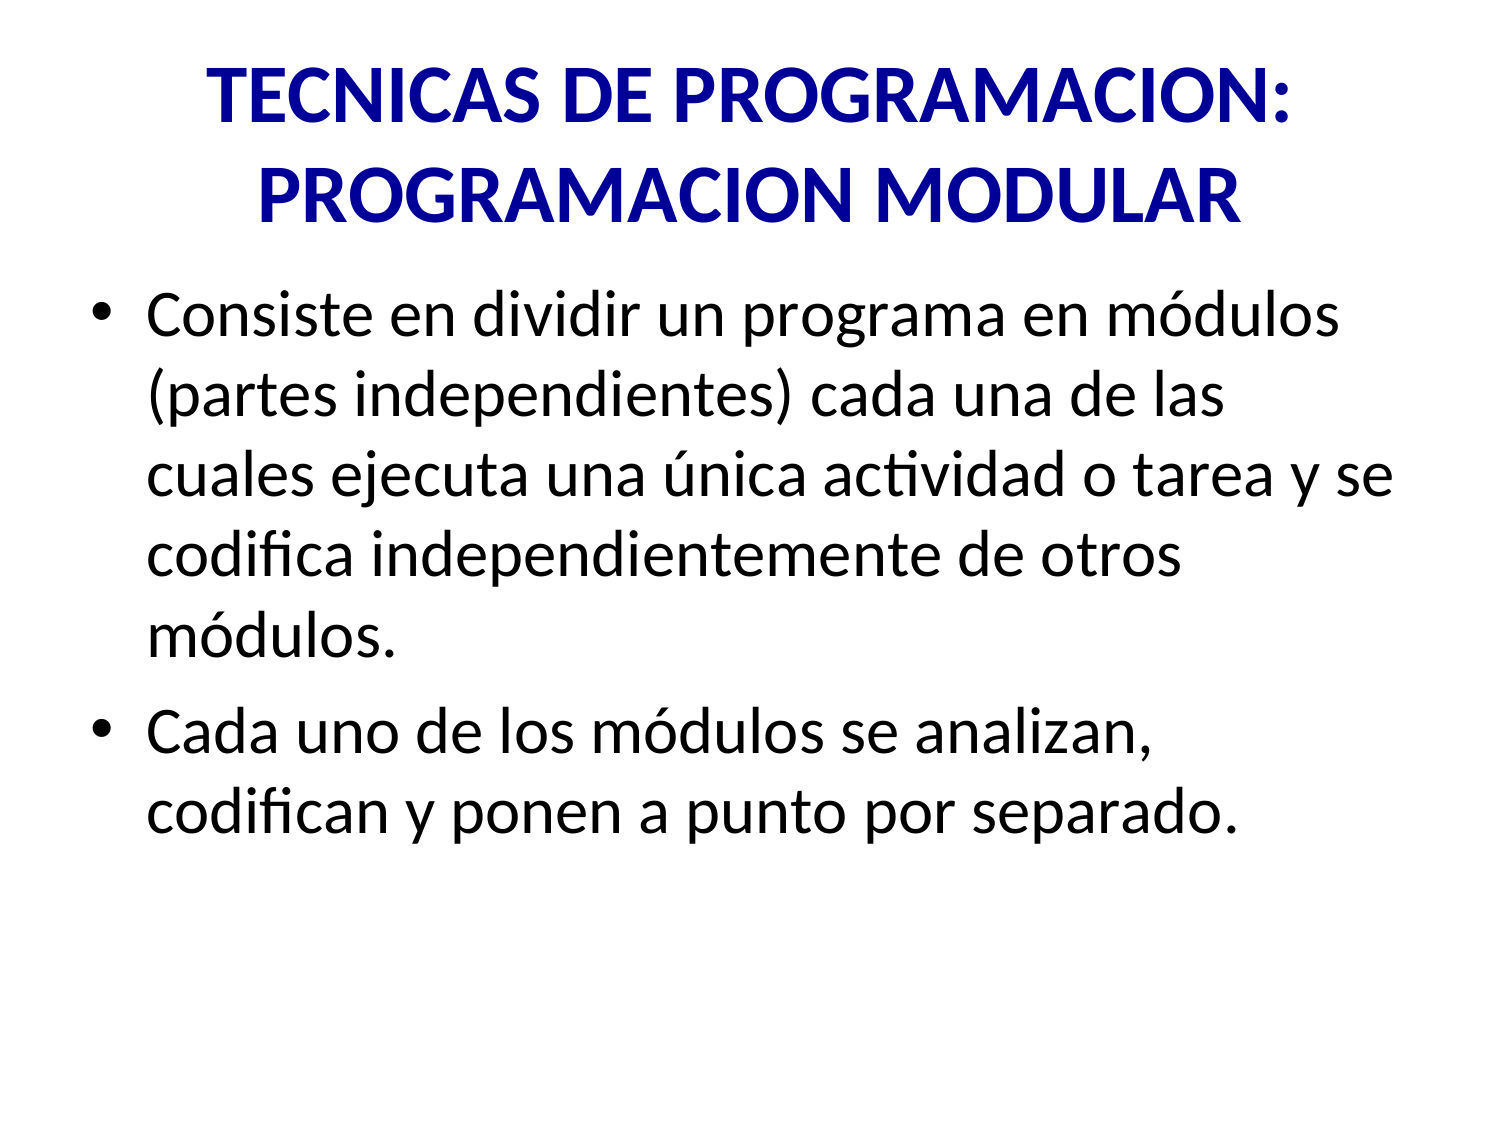

# TECNICAS DE PROGRAMACION: PROGRAMACION MODULAR
Consiste en dividir un programa en módulos (partes independientes) cada una de las cuales ejecuta una única actividad o tarea y se codifica independientemente de otros módulos.
Cada uno de los módulos se analizan, codifican y ponen a punto por separado.